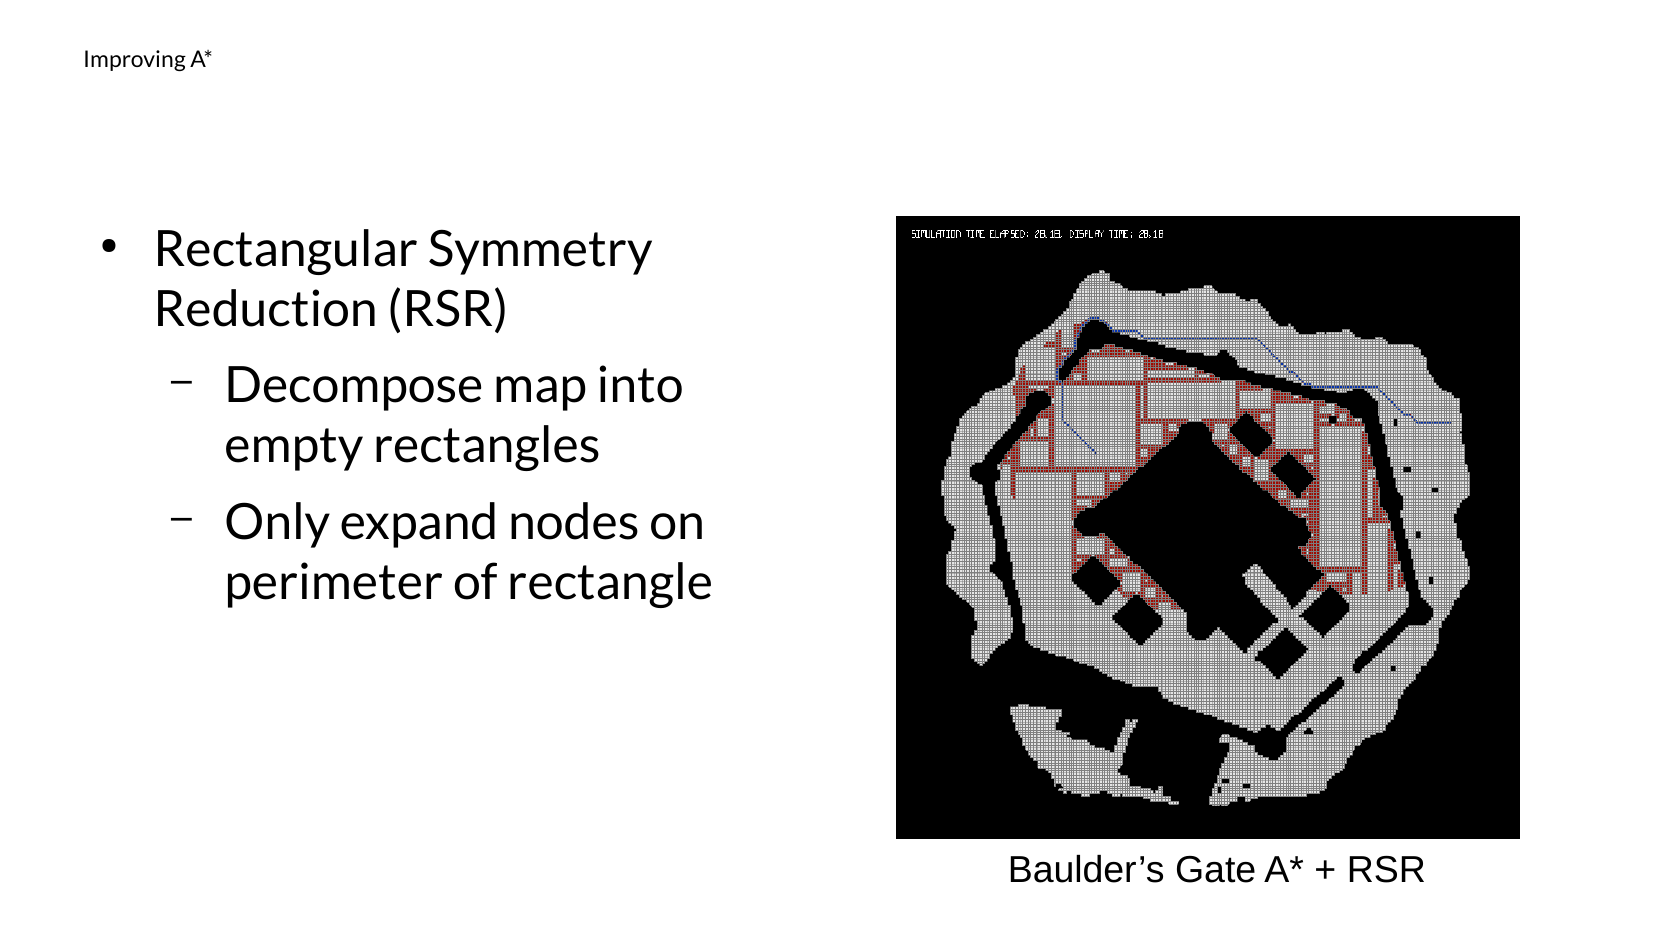

# Improving A*
Rectangular Symmetry Reduction (RSR)
Decompose map into empty rectangles
Only expand nodes on perimeter of rectangle
Baulder’s Gate A* + RSR